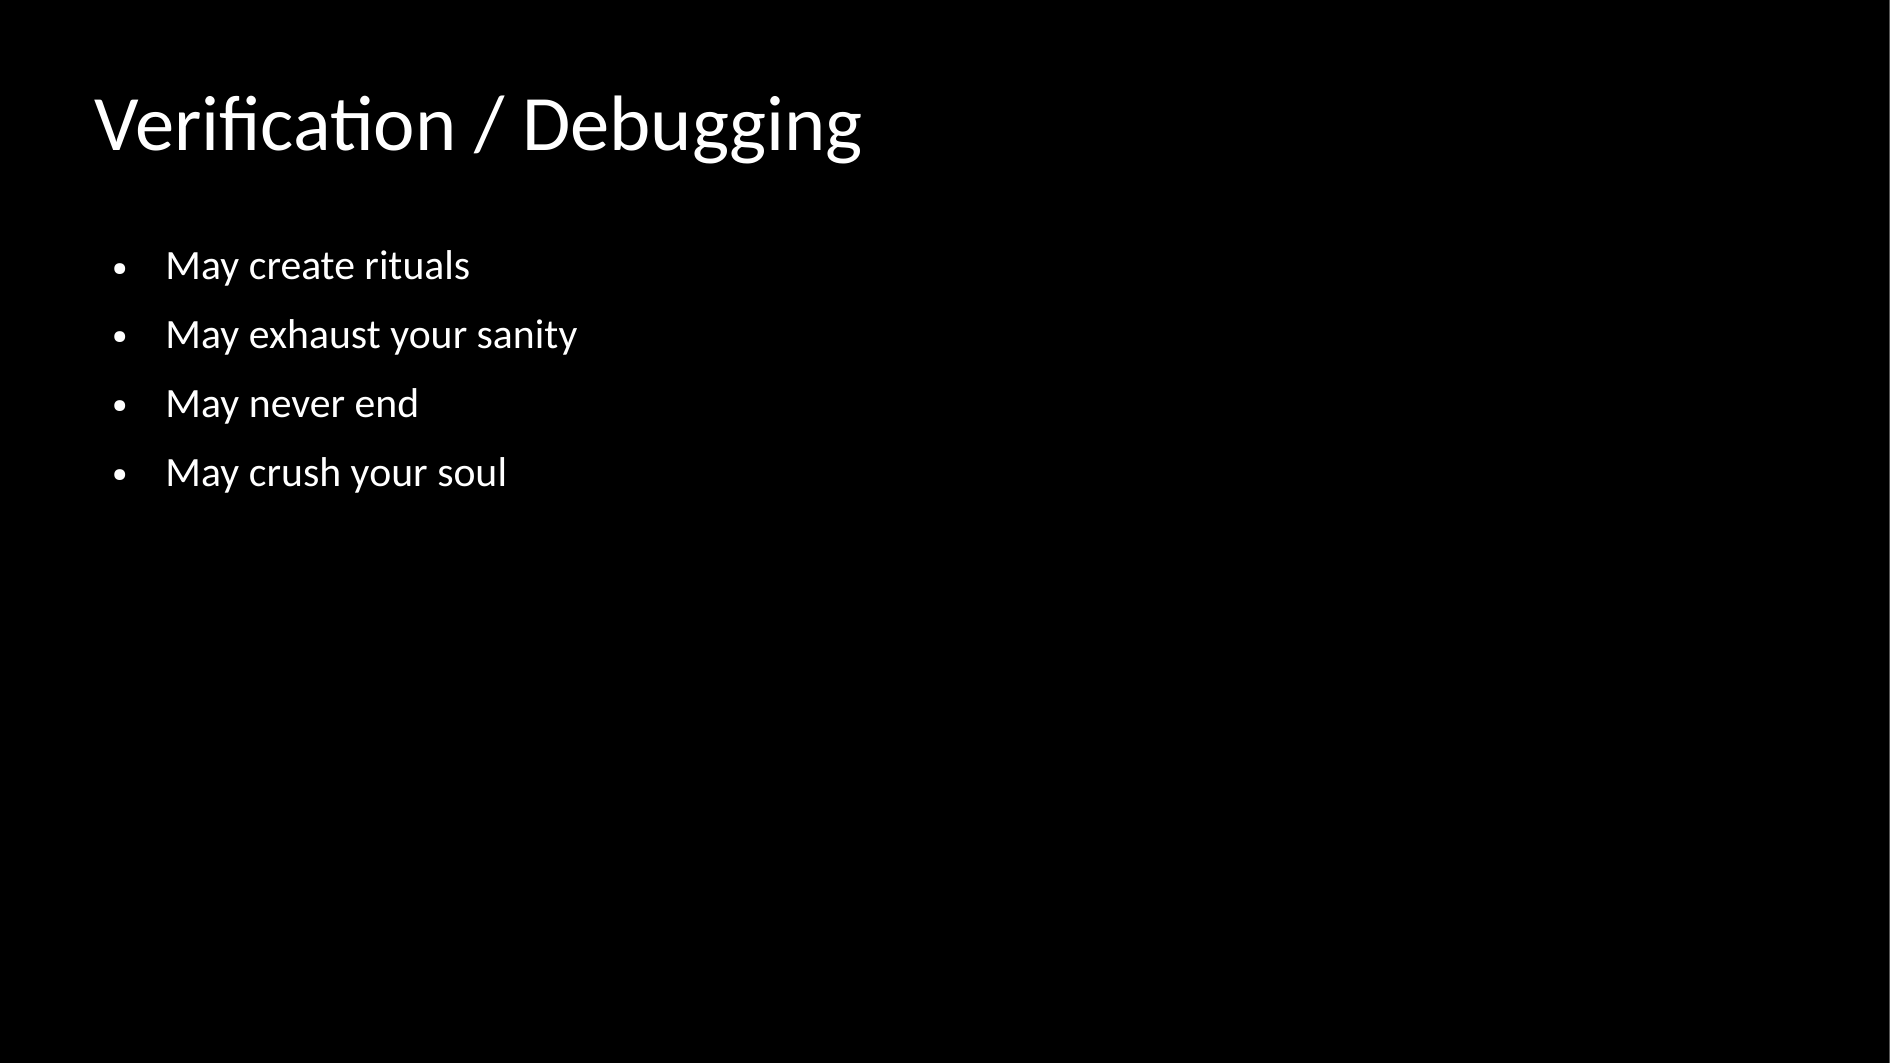

# Verification / Debugging
May create rituals
May exhaust your sanity
May never end
May crush your soul